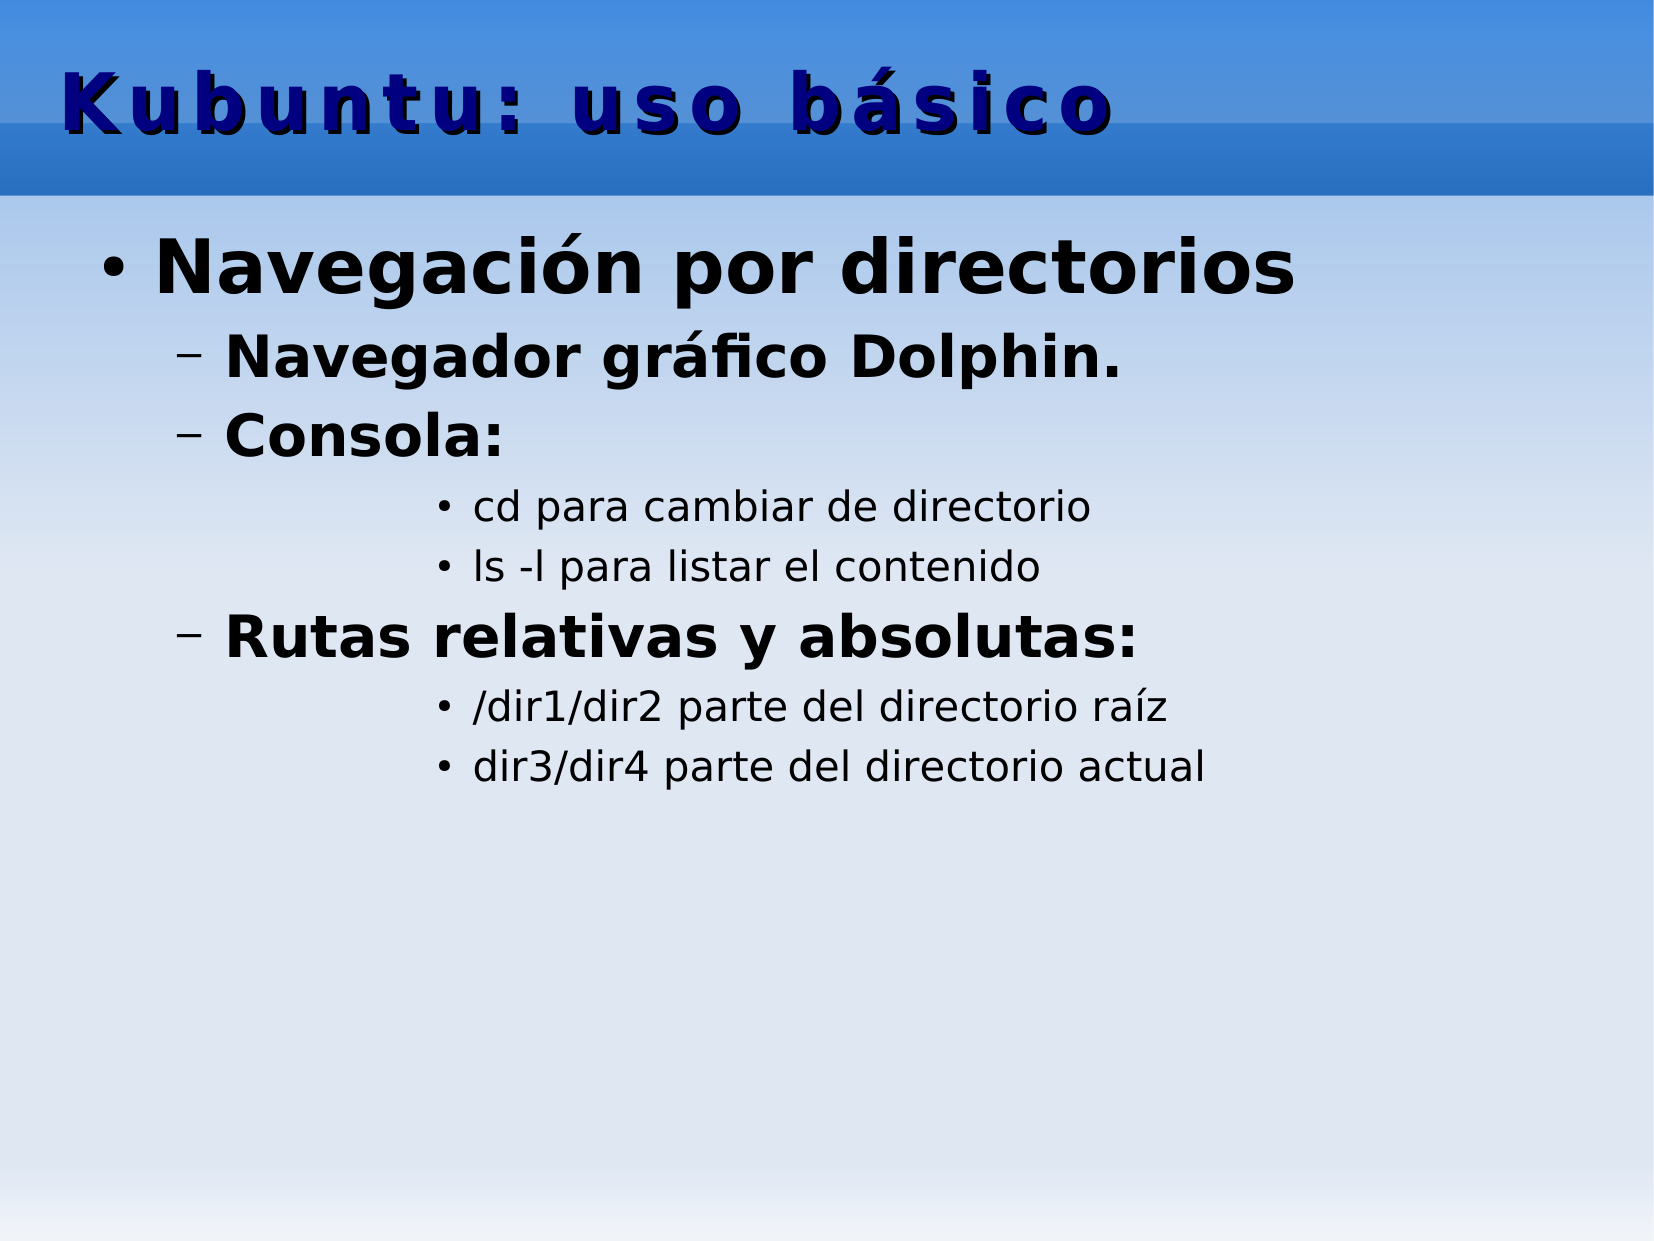

# Kubuntu: uso básico
Navegación por directorios
Navegador gráfico Dolphin.
Consola:
cd para cambiar de directorio
ls -l para listar el contenido
Rutas relativas y absolutas:
/dir1/dir2 parte del directorio raíz
dir3/dir4 parte del directorio actual